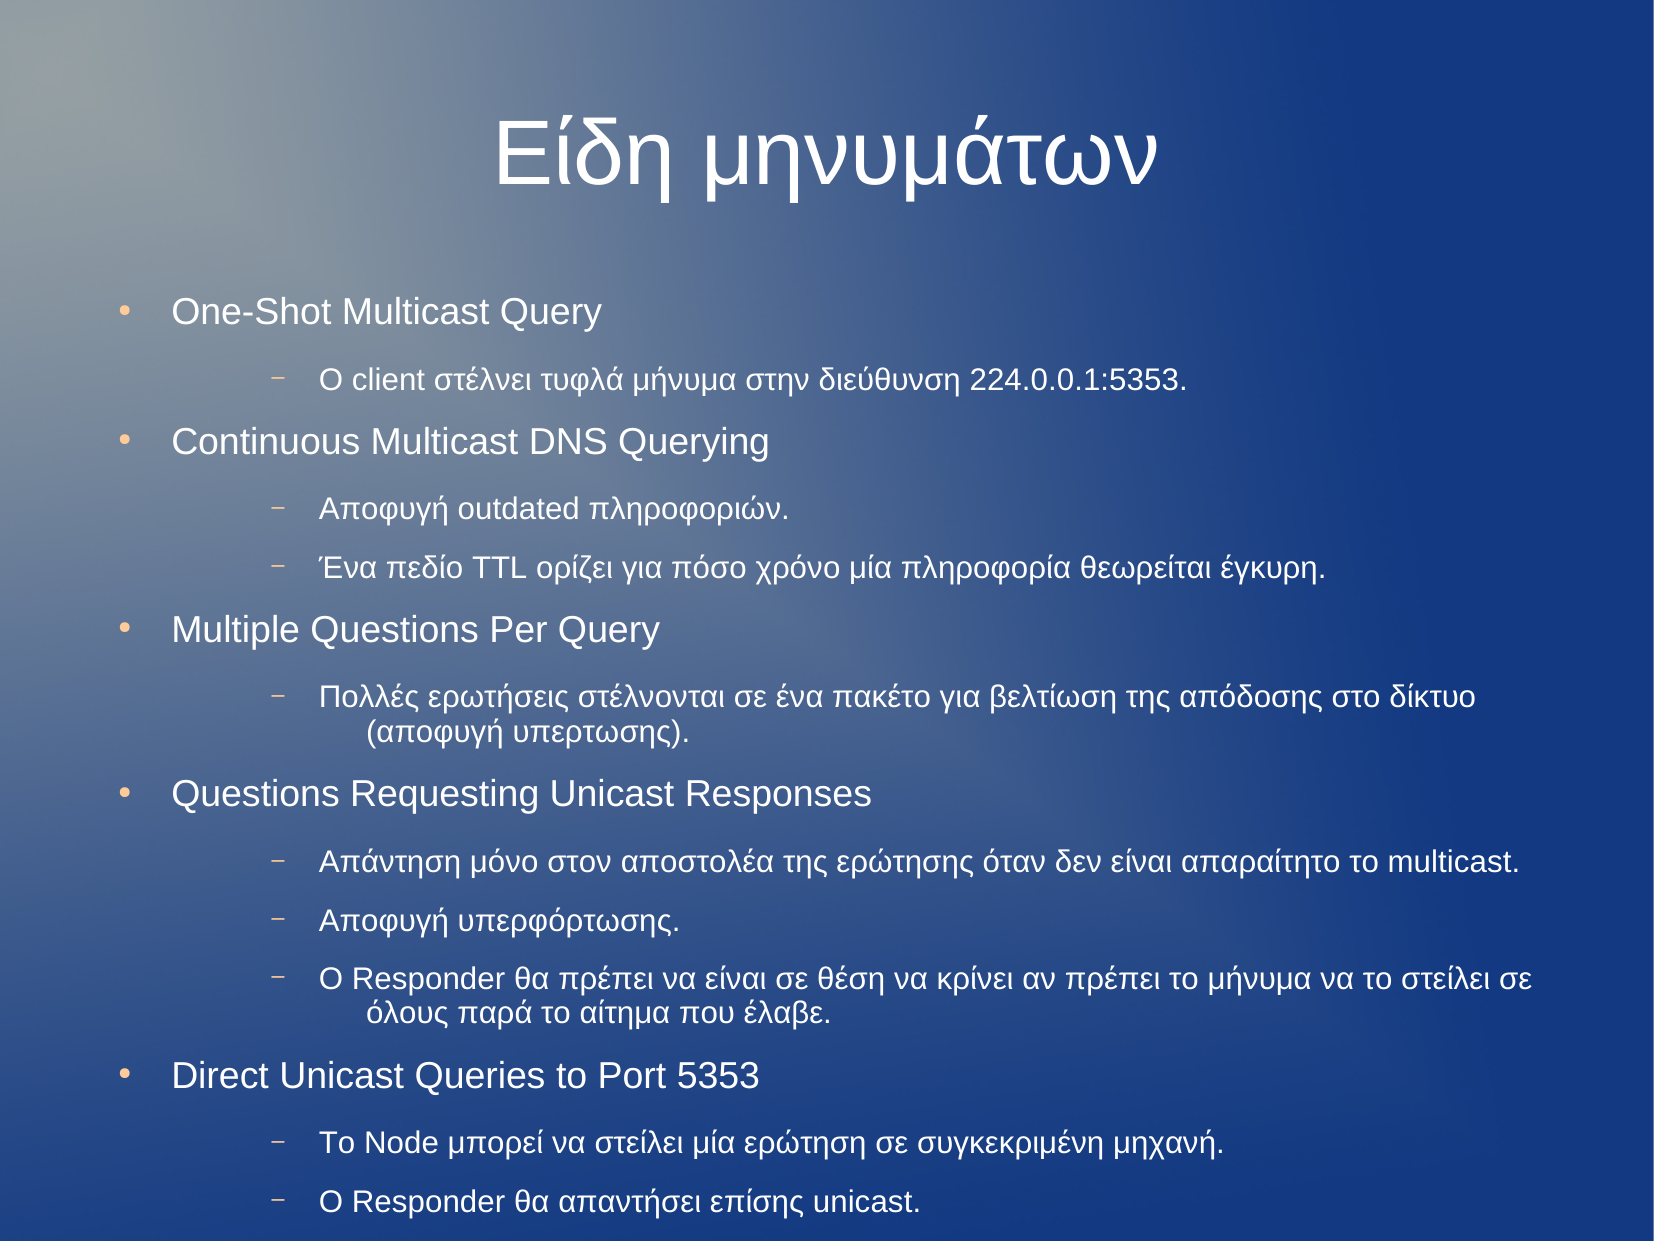

# Είδη μηνυμάτων
One-Shot Multicast Query
Ο client στέλνει τυφλά μήνυμα στην διεύθυνση 224.0.0.1:5353.
Continuous Multicast DNS Querying
Αποφυγή outdated πληροφοριών.
Ένα πεδίο TTL ορίζει για πόσο χρόνο μία πληροφορία θεωρείται έγκυρη.
Multiple Questions Per Query
Πολλές ερωτήσεις στέλνονται σε ένα πακέτο για βελτίωση της απόδοσης στο δίκτυο (αποφυγή υπερτωσης).
Questions Requesting Unicast Responses
Απάντηση μόνο στον αποστολέα της ερώτησης όταν δεν είναι απαραίτητο το multicast.
Αποφυγή υπερφόρτωσης.
Ο Responder θα πρέπει να είναι σε θέση να κρίνει αν πρέπει το μήνυμα να το στείλει σε όλους παρά το αίτημα που έλαβε.
Direct Unicast Queries to Port 5353
Το Node μπορεί να στείλει μία ερώτηση σε συγκεκριμένη μηχανή.
Ο Responder θα απαντήσει επίσης unicast.